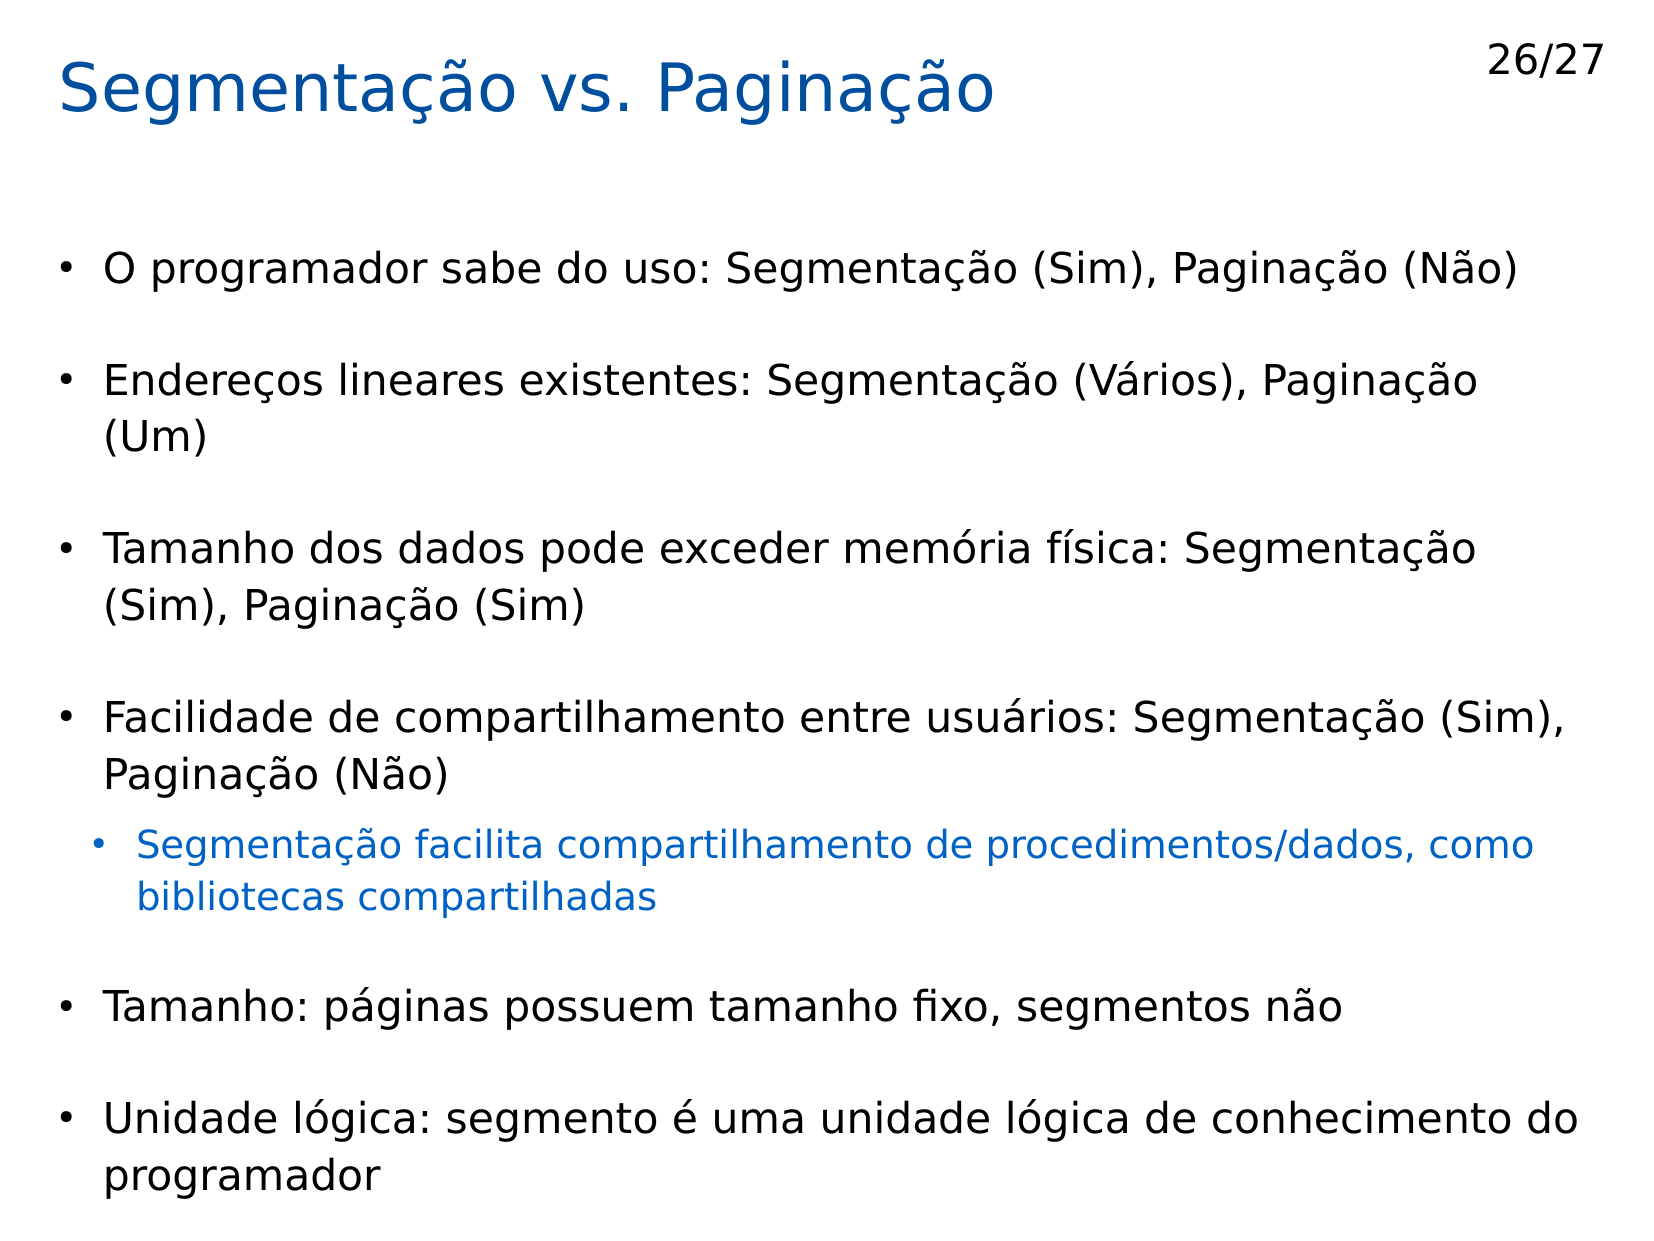

# Segmentação vs. Paginação
26
O programador sabe do uso: Segmentação (Sim), Paginação (Não)
Endereços lineares existentes: Segmentação (Vários), Paginação (Um)
Tamanho dos dados pode exceder memória física: Segmentação (Sim), Paginação (Sim)
Facilidade de compartilhamento entre usuários: Segmentação (Sim), Paginação (Não)
Segmentação facilita compartilhamento de procedimentos/dados, como bibliotecas compartilhadas
Tamanho: páginas possuem tamanho fixo, segmentos não
Unidade lógica: segmento é uma unidade lógica de conhecimento do programador